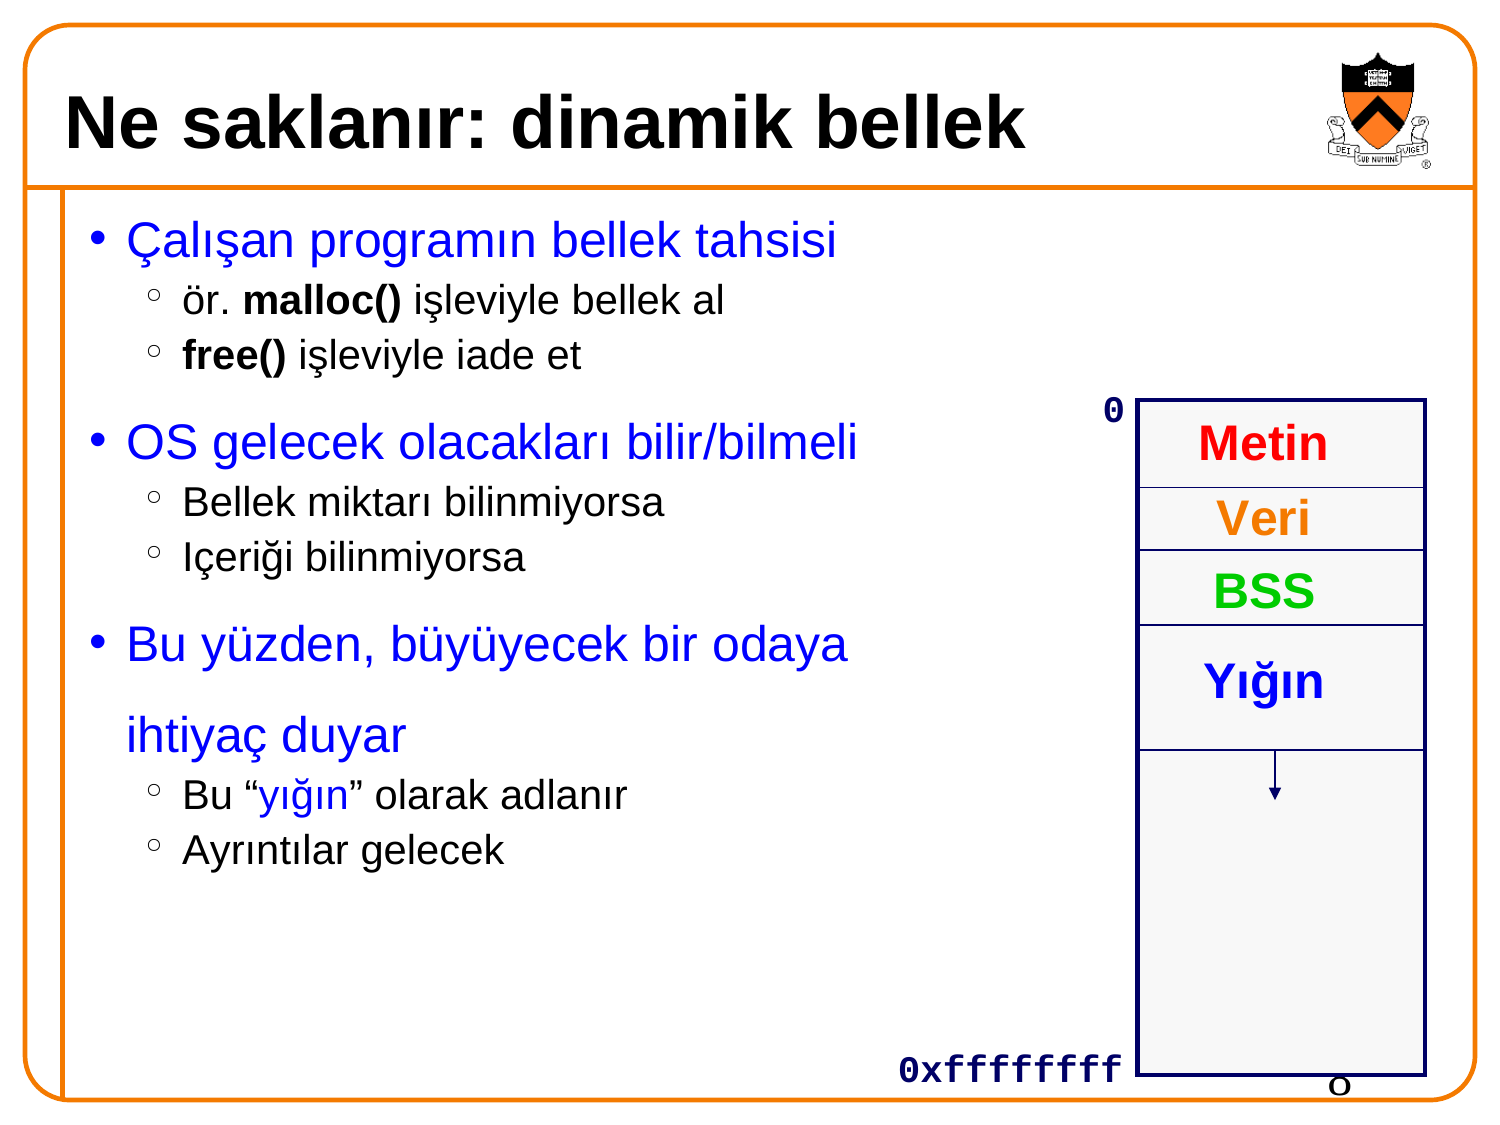

# Ne saklanır: dinamik bellek
Çalışan programın bellek tahsisi
ör. malloc() işleviyle bellek al
free() işleviyle iade et
OS gelecek olacakları bilir/bilmeli
Bellek miktarı bilinmiyorsa
Içeriği bilinmiyorsa
Bu yüzden, büyüyecek bir odaya
ihtiyaç duyar
Bu “yığın” olarak adlanır
Ayrıntılar gelecek
0
Metin
Veri
BSS
Yığın
8
0xffffffff